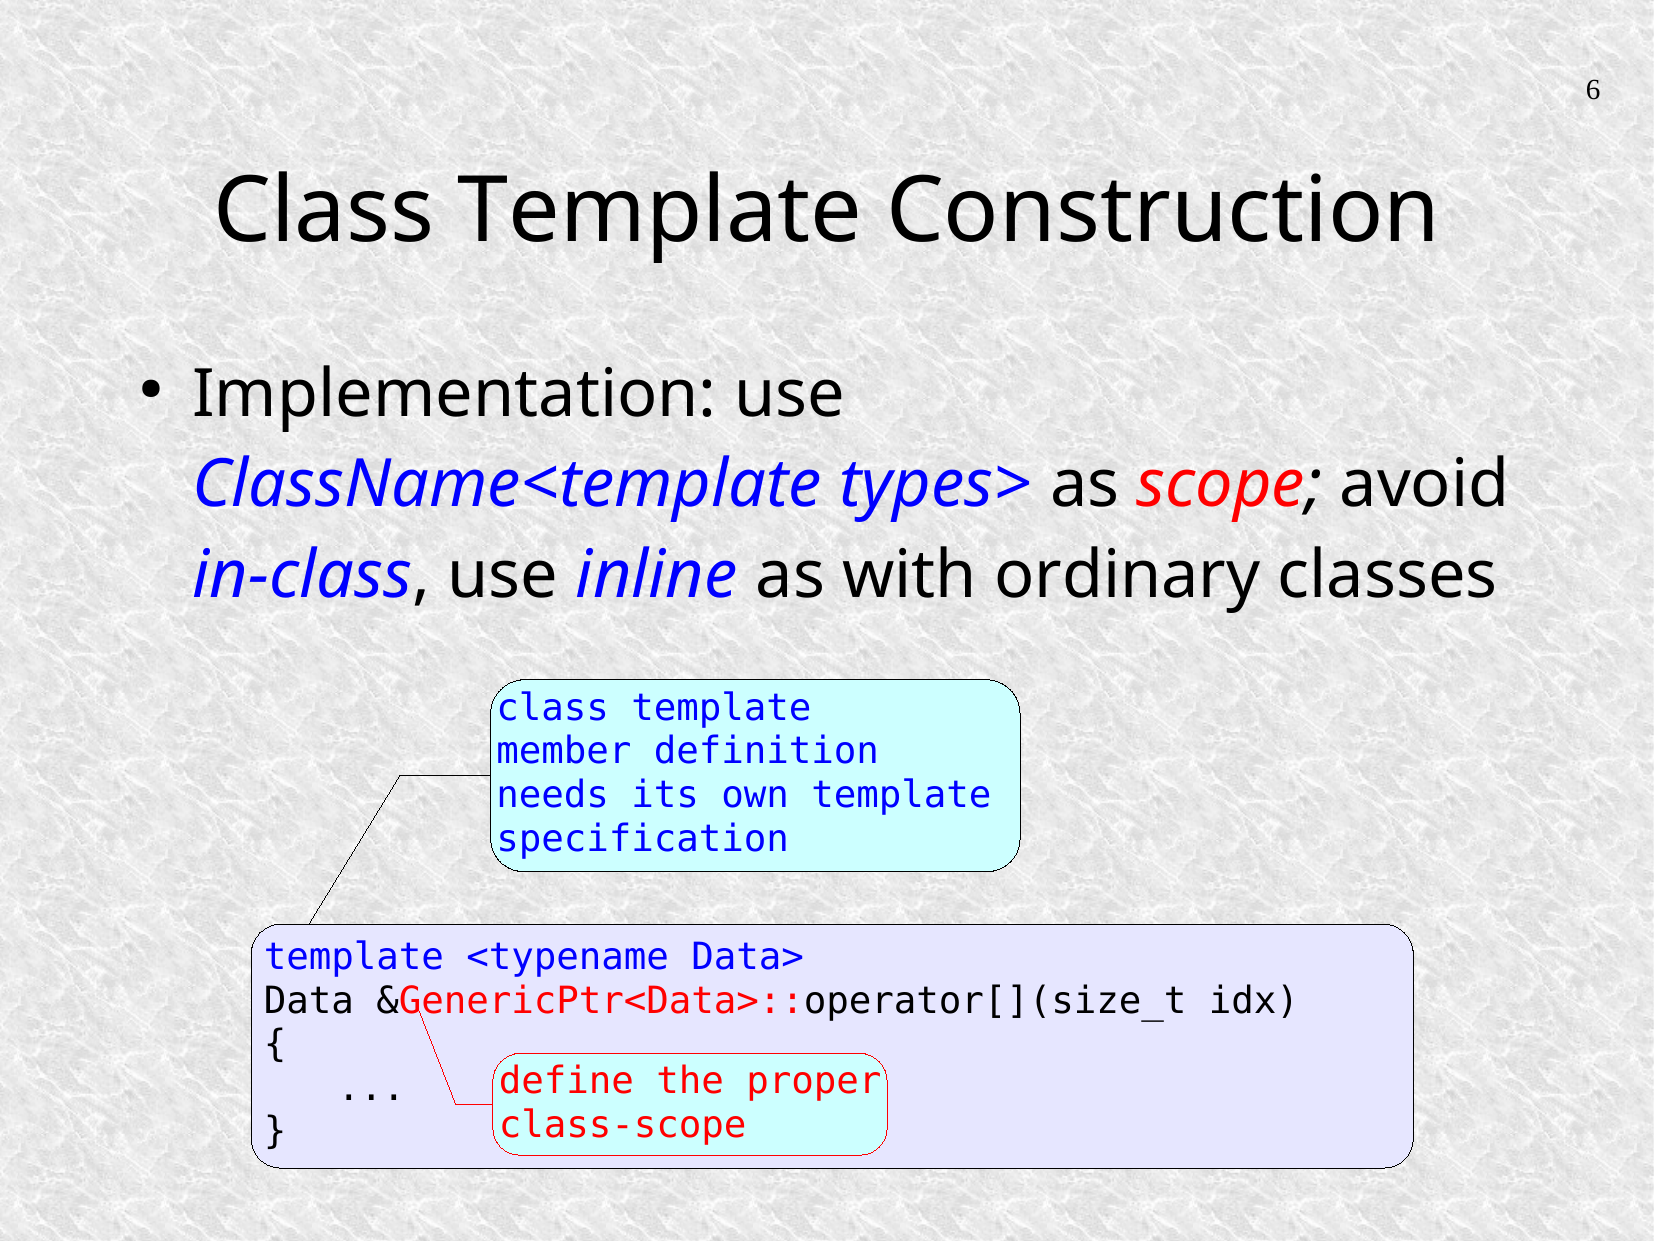

6
# Class Template Construction
Implementation: use
ClassName<template types> as scope; avoid in-class, use inline as with ordinary classes
template <typename Data>
Data &GenericPtr<Data>::operator[](size_t idx)
{
	...
}